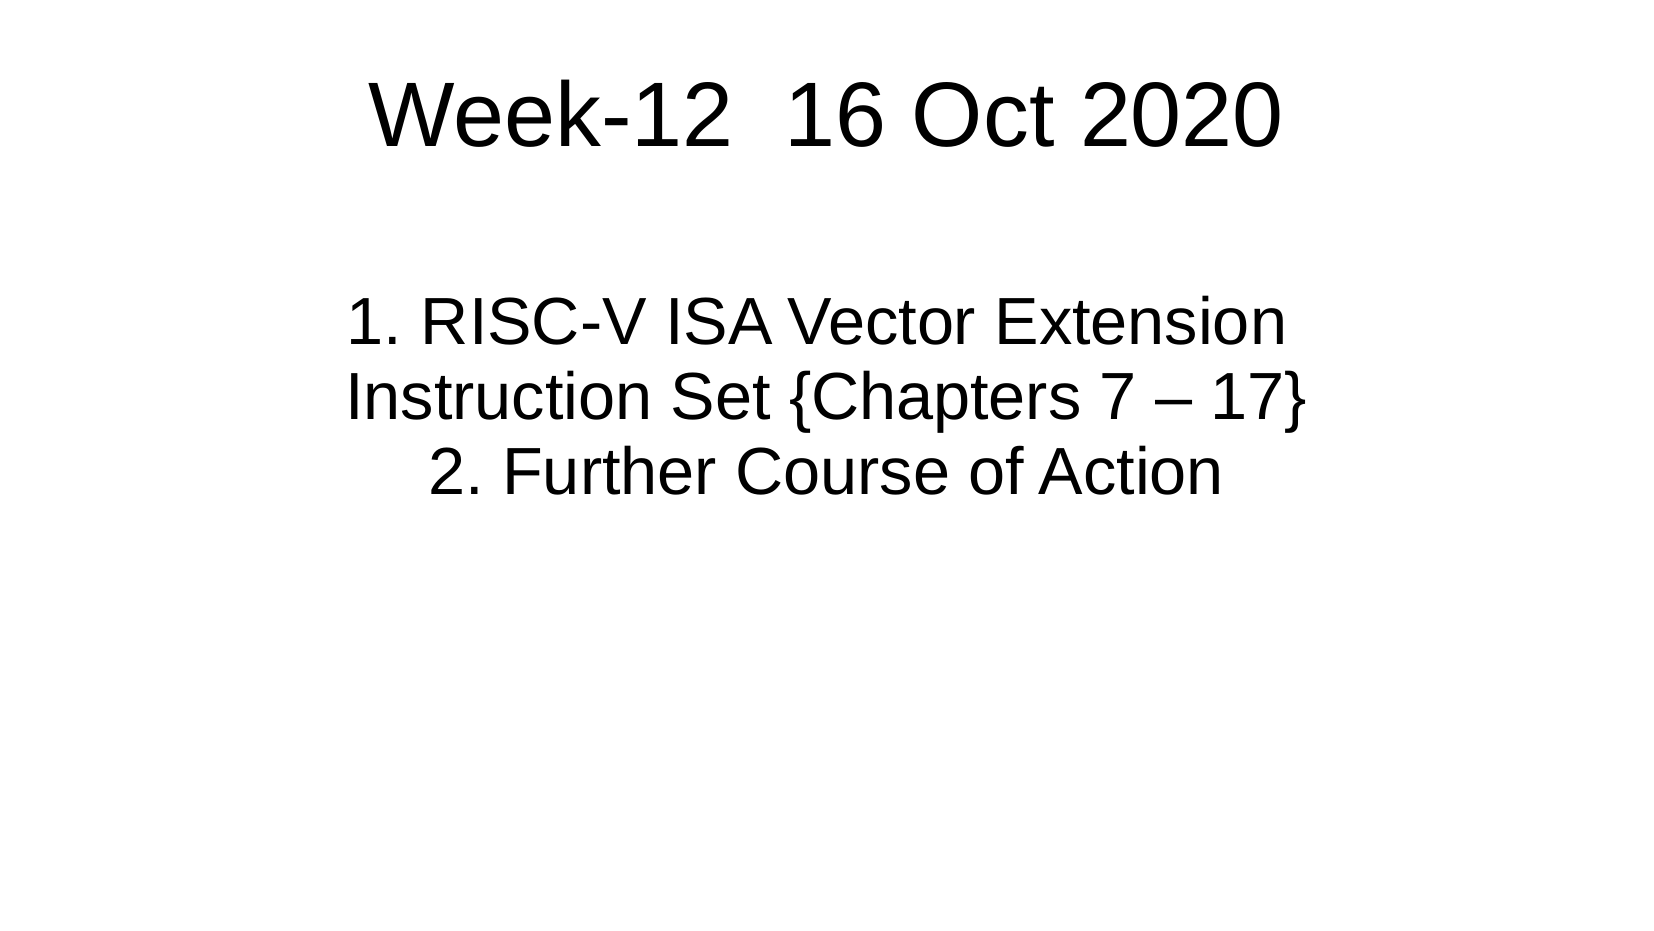

# Week-12 16 Oct 2020
1. RISC-V ISA Vector Extension
Instruction Set {Chapters 7 – 17}
2. Further Course of Action